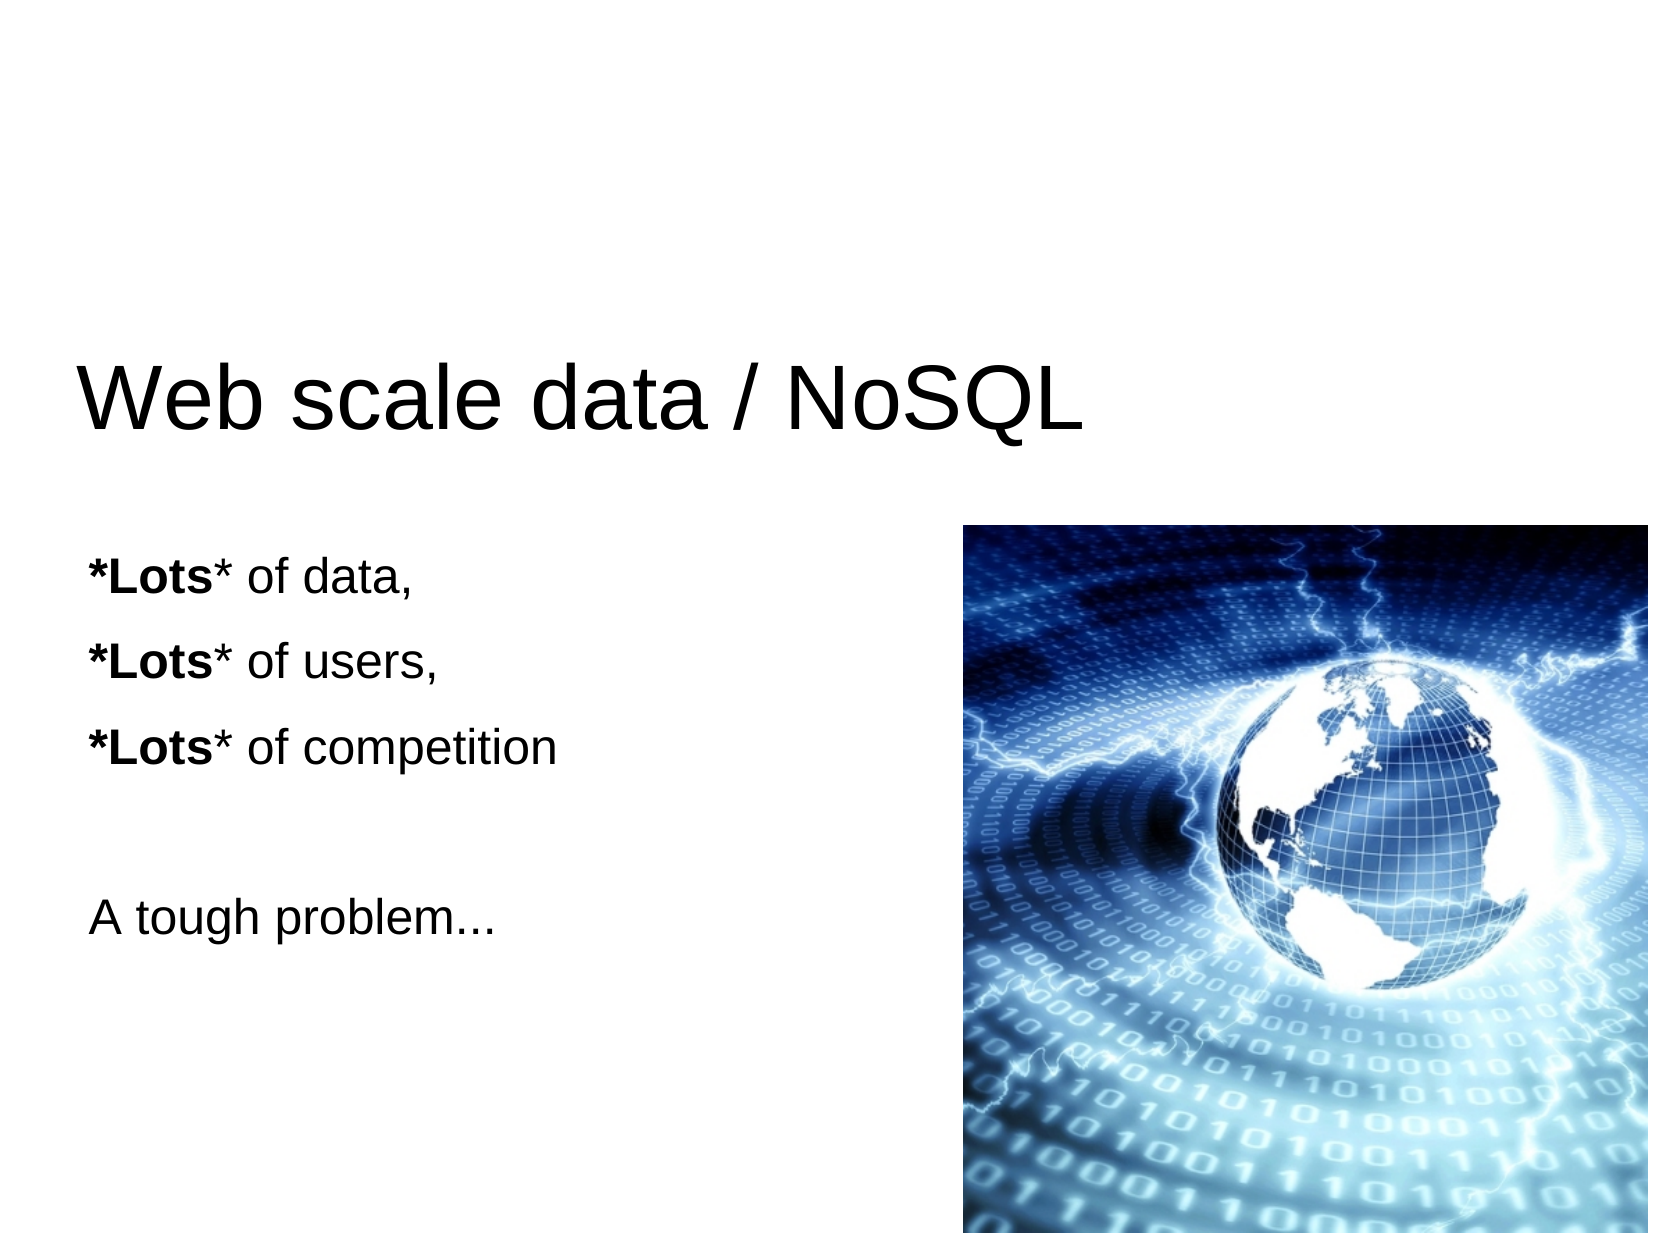

# Web scale data / NoSQL
*Lots* of data,
*Lots* of users,
*Lots* of competition
A tough problem...
11